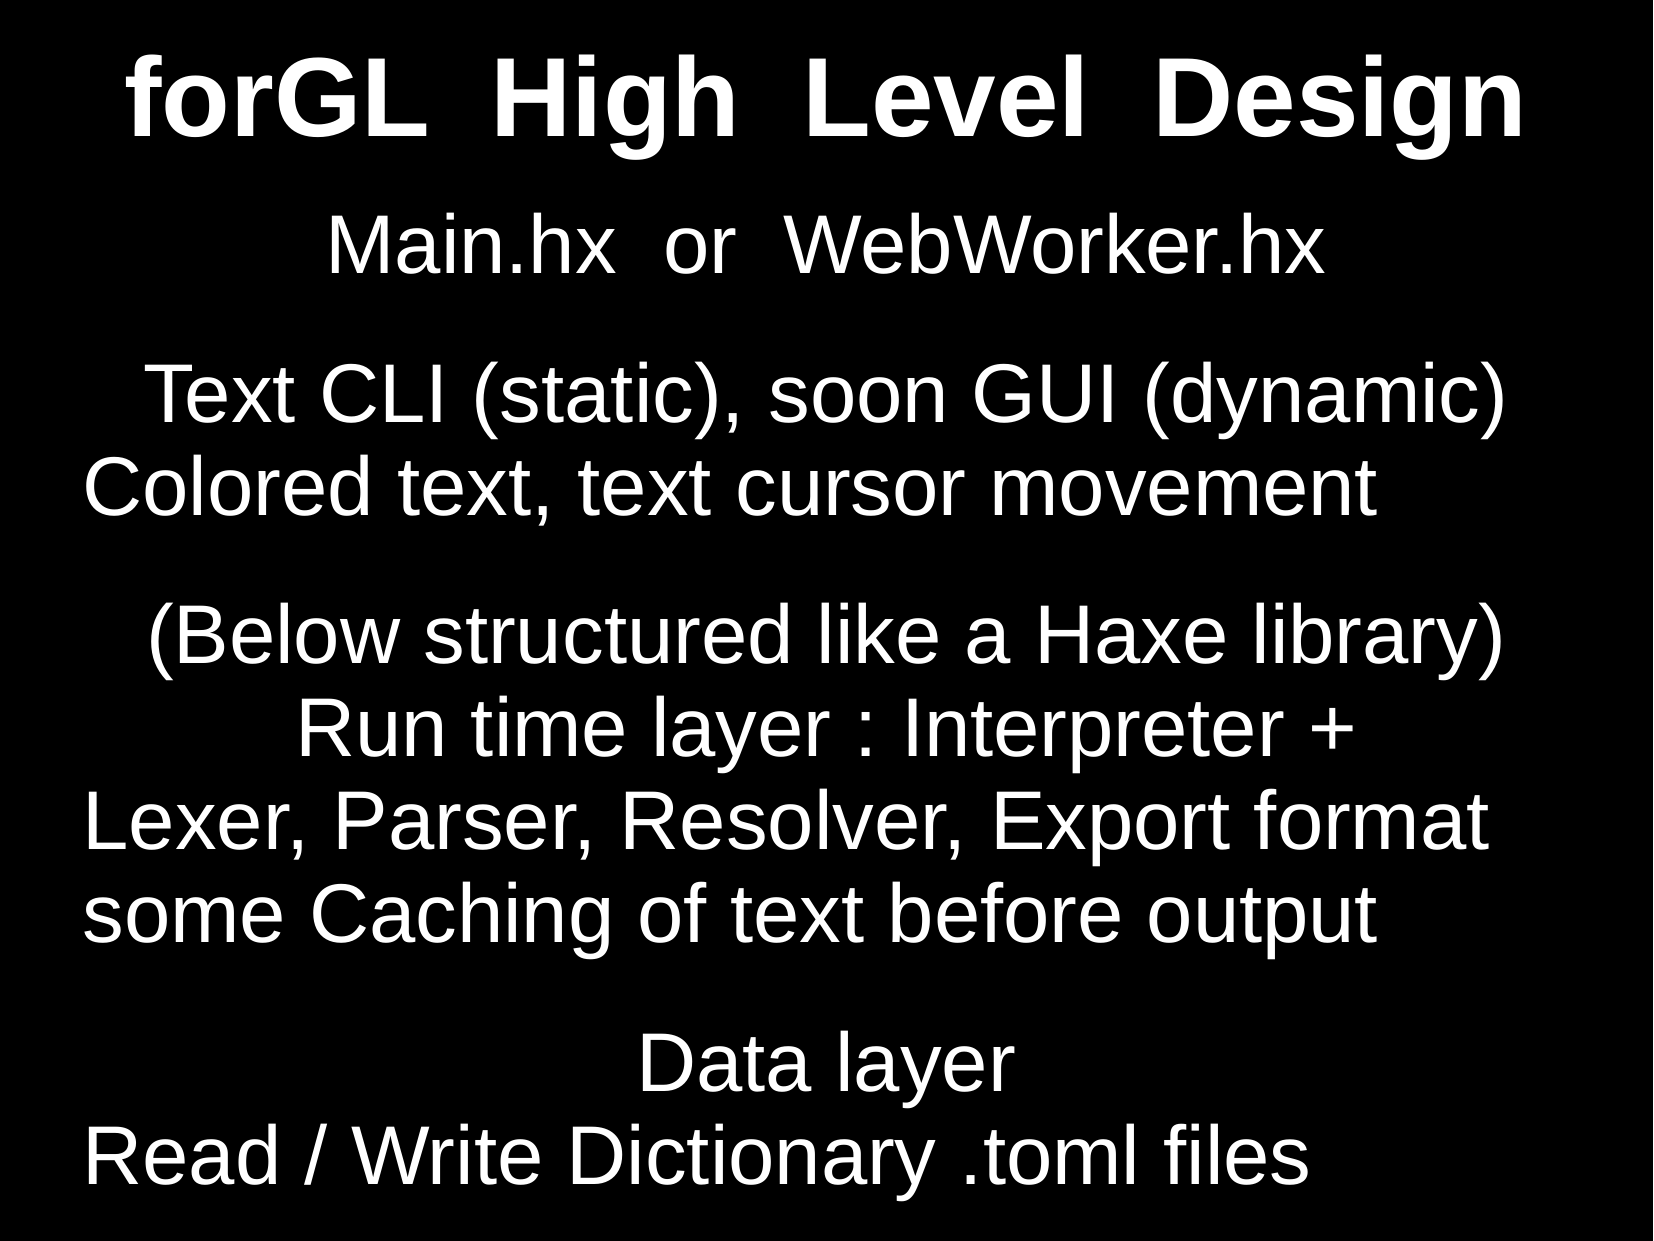

# forGL High Level Design
Main.hx or WebWorker.hx
Text CLI (static), soon GUI (dynamic)
Colored text, text cursor movement
(Below structured like a Haxe library)
Run time layer : Interpreter +
Lexer, Parser, Resolver, Export format
some Caching of text before output
Data layer
Read / Write Dictionary .toml files